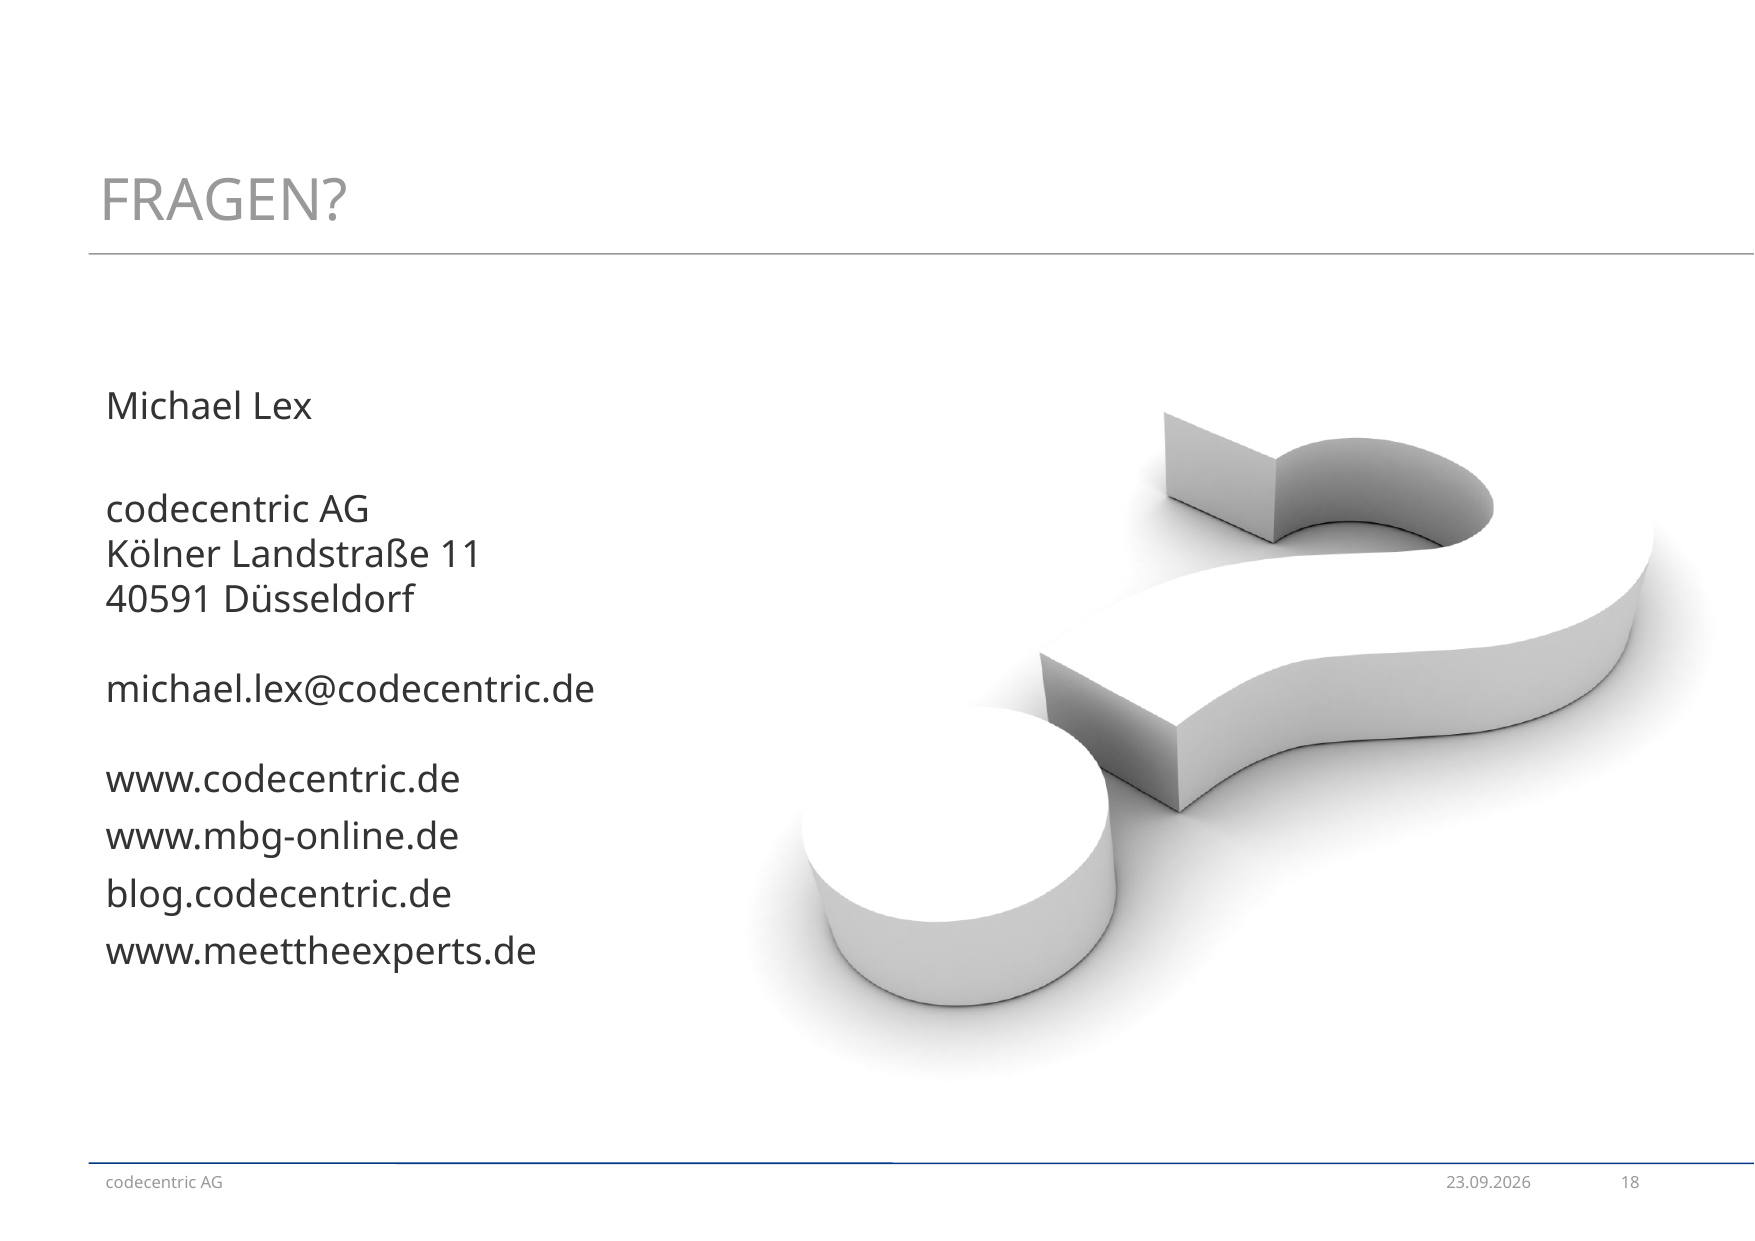

# Fragen?
Michael Lex
codecentric AG
Kölner Landstraße 11
40591 Düsseldorf
michael.lex@codecentric.de
www.codecentric.de
www.mbg-online.de
blog.codecentric.de
www.meettheexperts.de